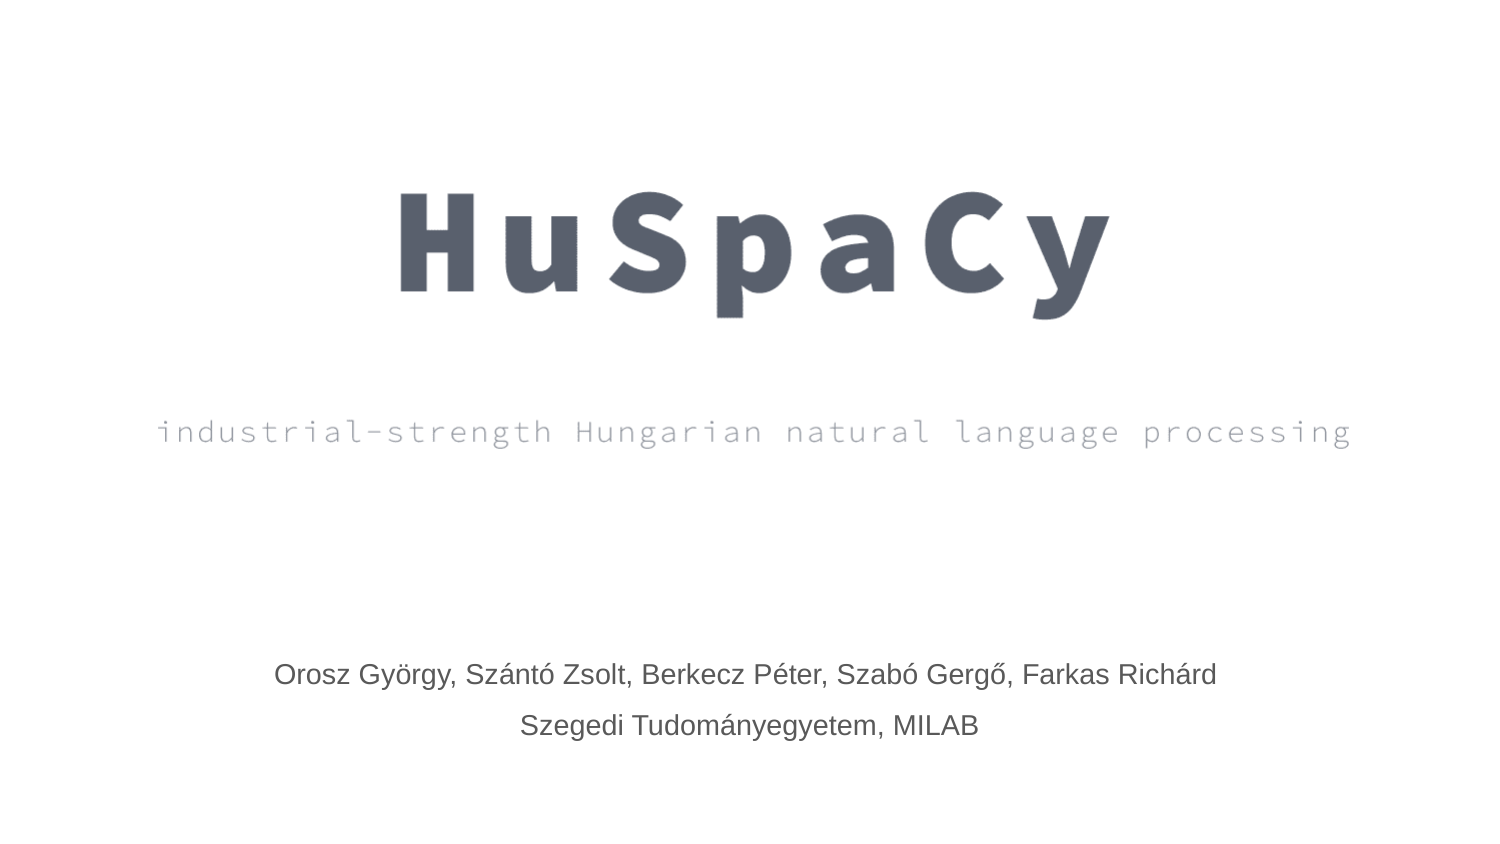

#
Orosz György, Szántó Zsolt, Berkecz Péter, Szabó Gergő, Farkas Richárd
Szegedi Tudományegyetem, MILAB